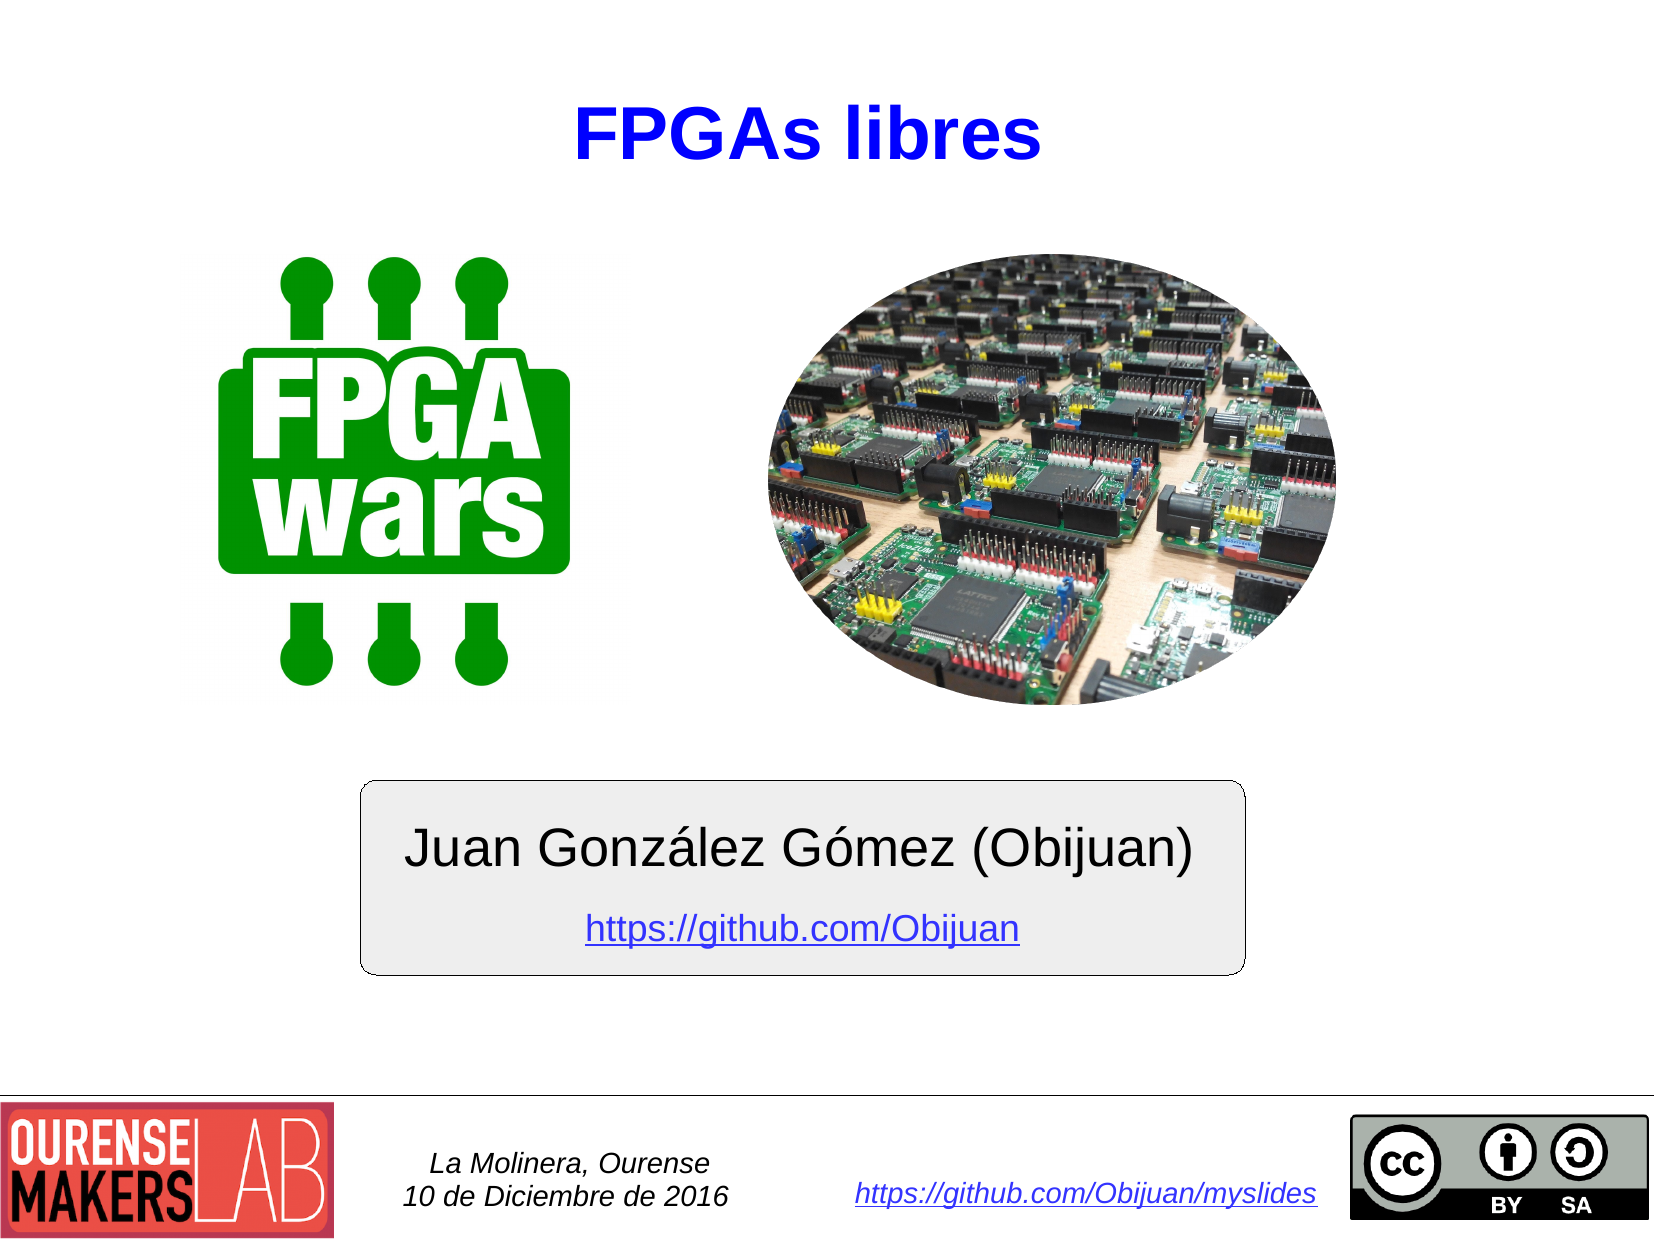

# FPGAs libres
Juan González Gómez (Obijuan)
https://github.com/Obijuan
La Molinera, Ourense
10 de Diciembre de 2016
https://github.com/Obijuan/myslides